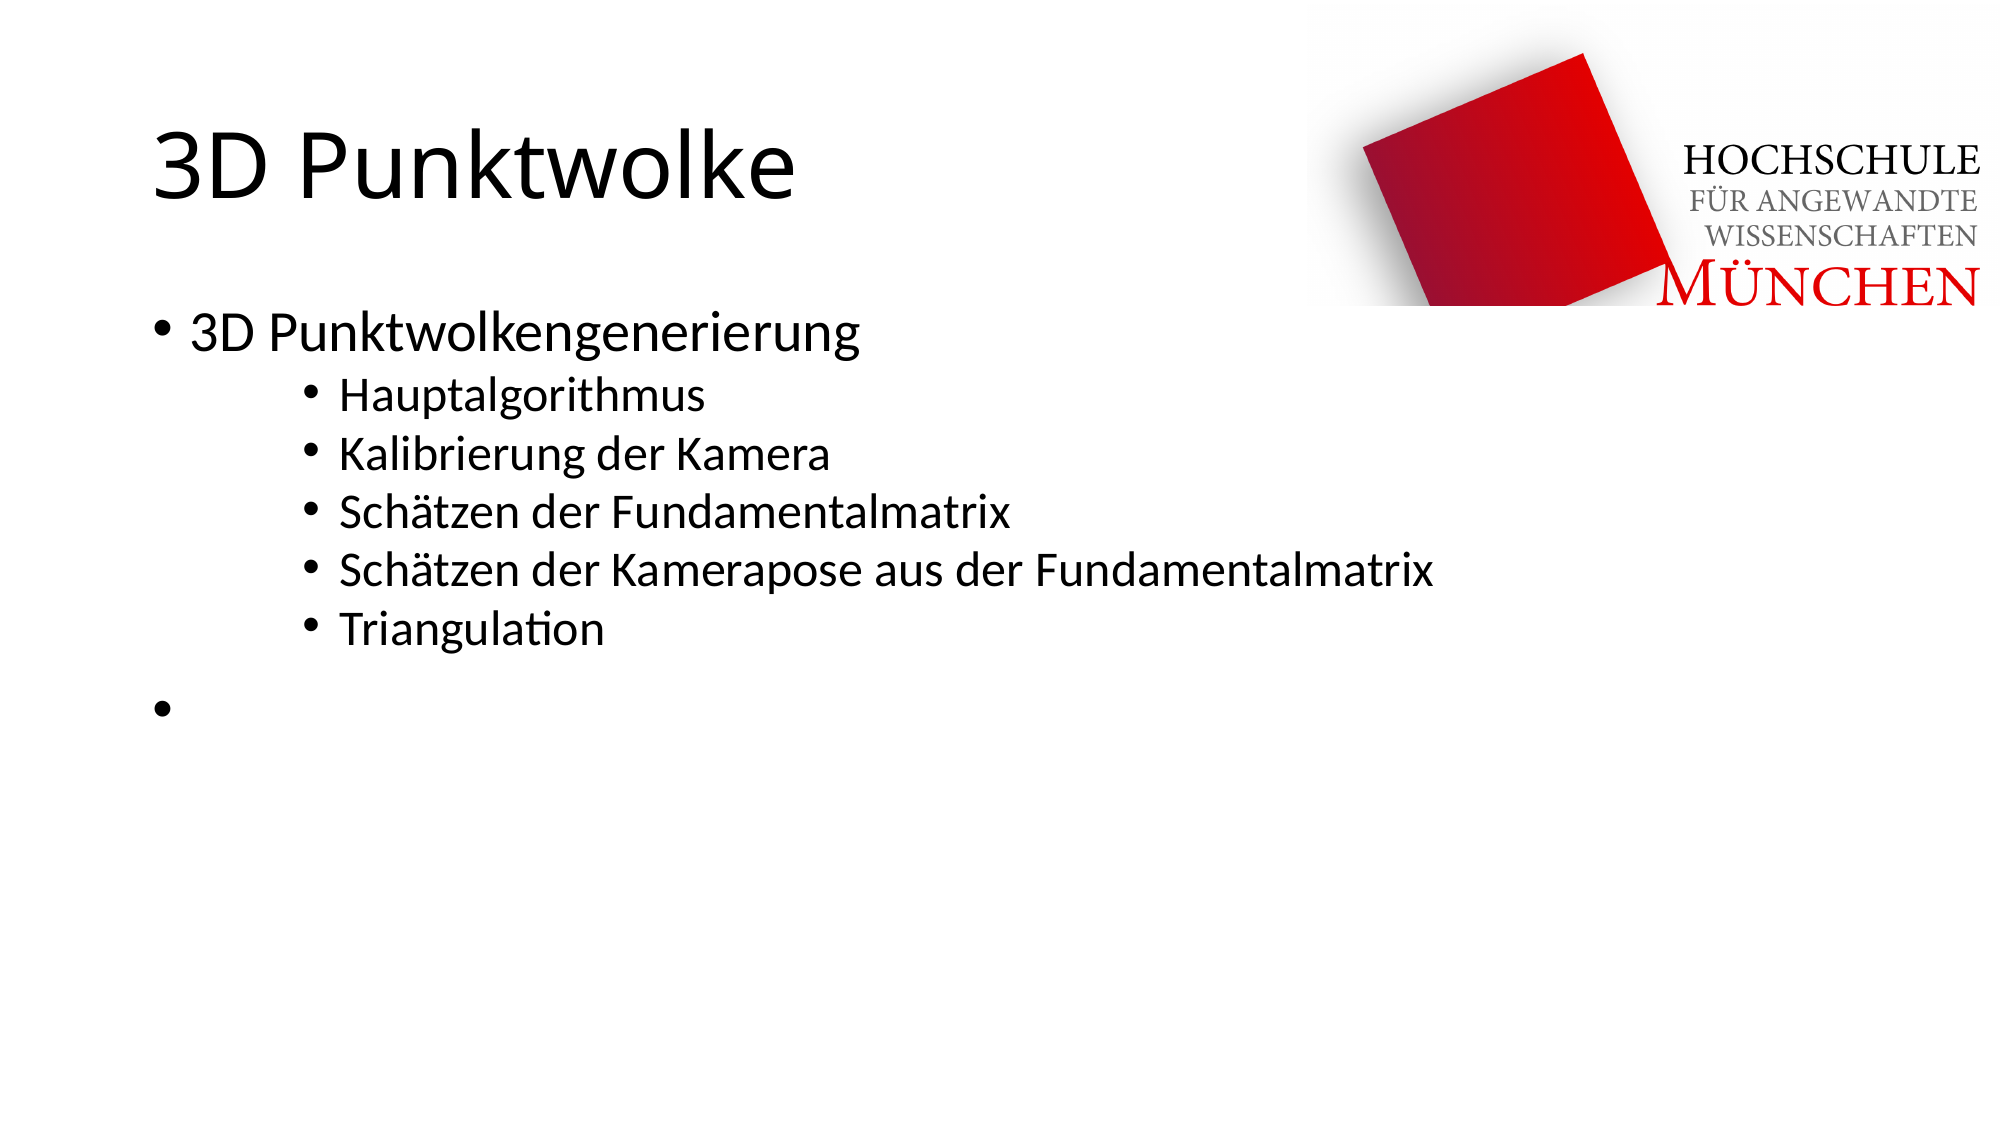

# 3D Punktwolke
3D Punktwolkengenerierung
Hauptalgorithmus
Kalibrierung der Kamera
Schätzen der Fundamentalmatrix
Schätzen der Kamerapose aus der Fundamentalmatrix
Triangulation